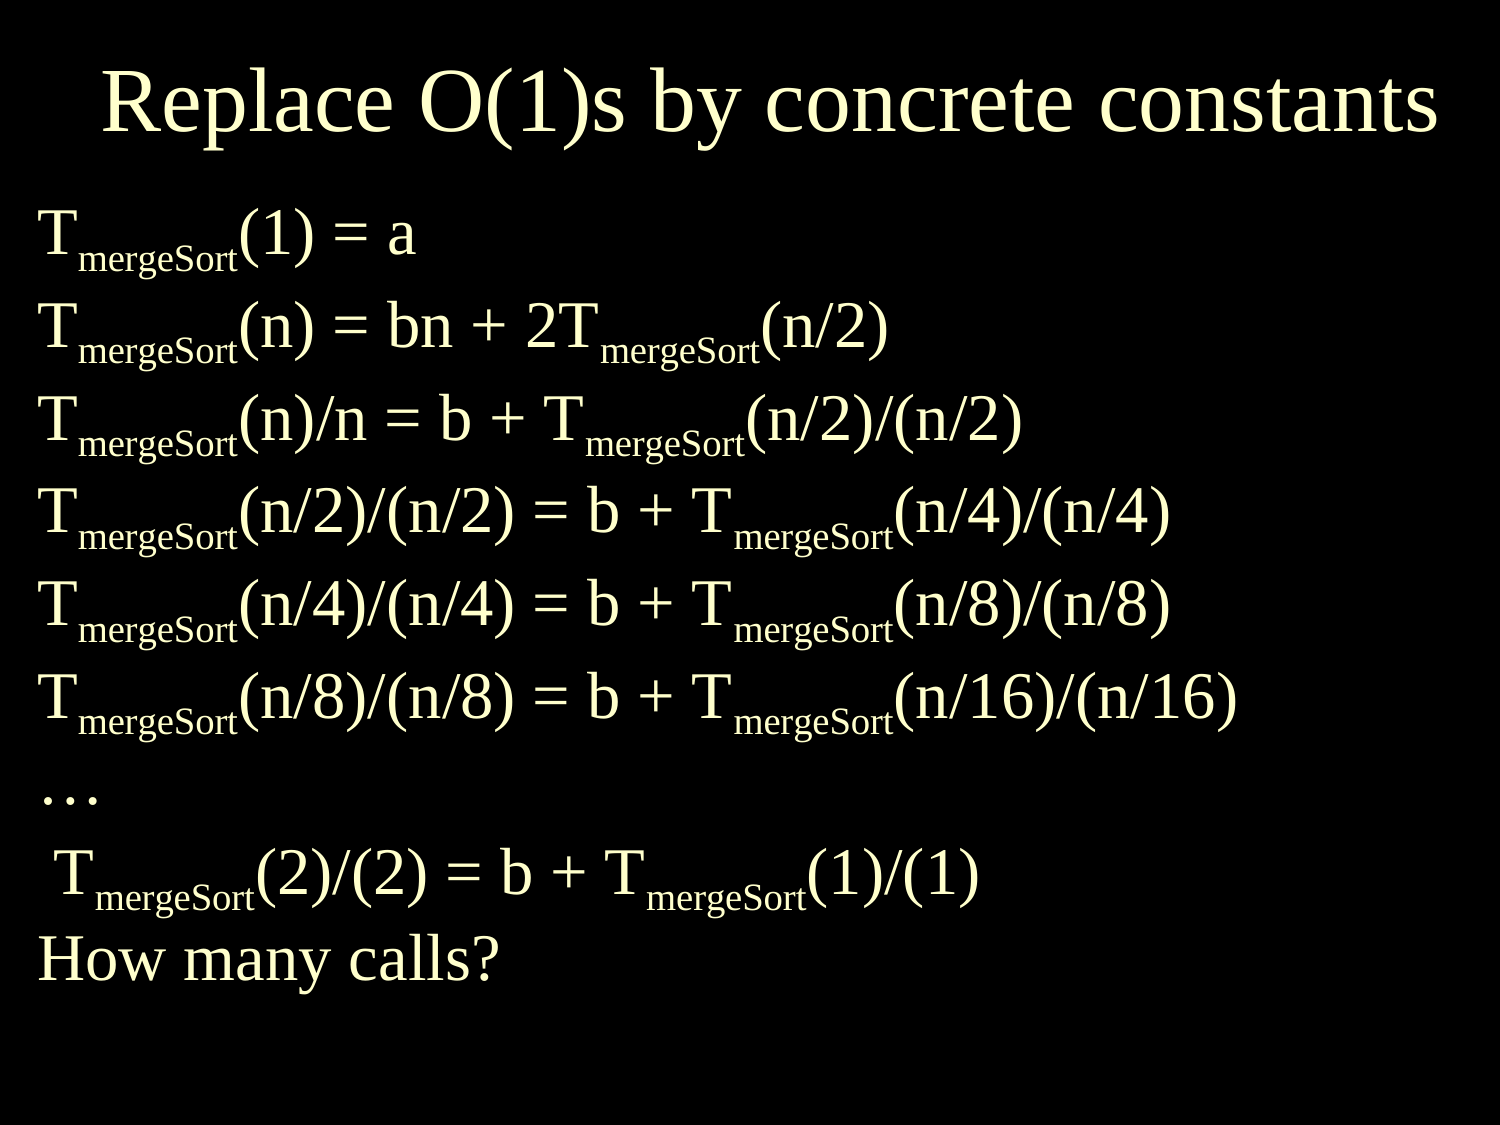

# Replace O(1)s by concrete constants
TmergeSort(1) = a
TmergeSort(n) = bn + 2TmergeSort(n/2)
TmergeSort(n)/n = b + TmergeSort(n/2)/(n/2)
TmergeSort(n/2)/(n/2) = b + TmergeSort(n/4)/(n/4)
TmergeSort(n/4)/(n/4) = b + TmergeSort(n/8)/(n/8)
TmergeSort(n/8)/(n/8) = b + TmergeSort(n/16)/(n/16)
…
 TmergeSort(2)/(2) = b + TmergeSort(1)/(1)
How many calls?